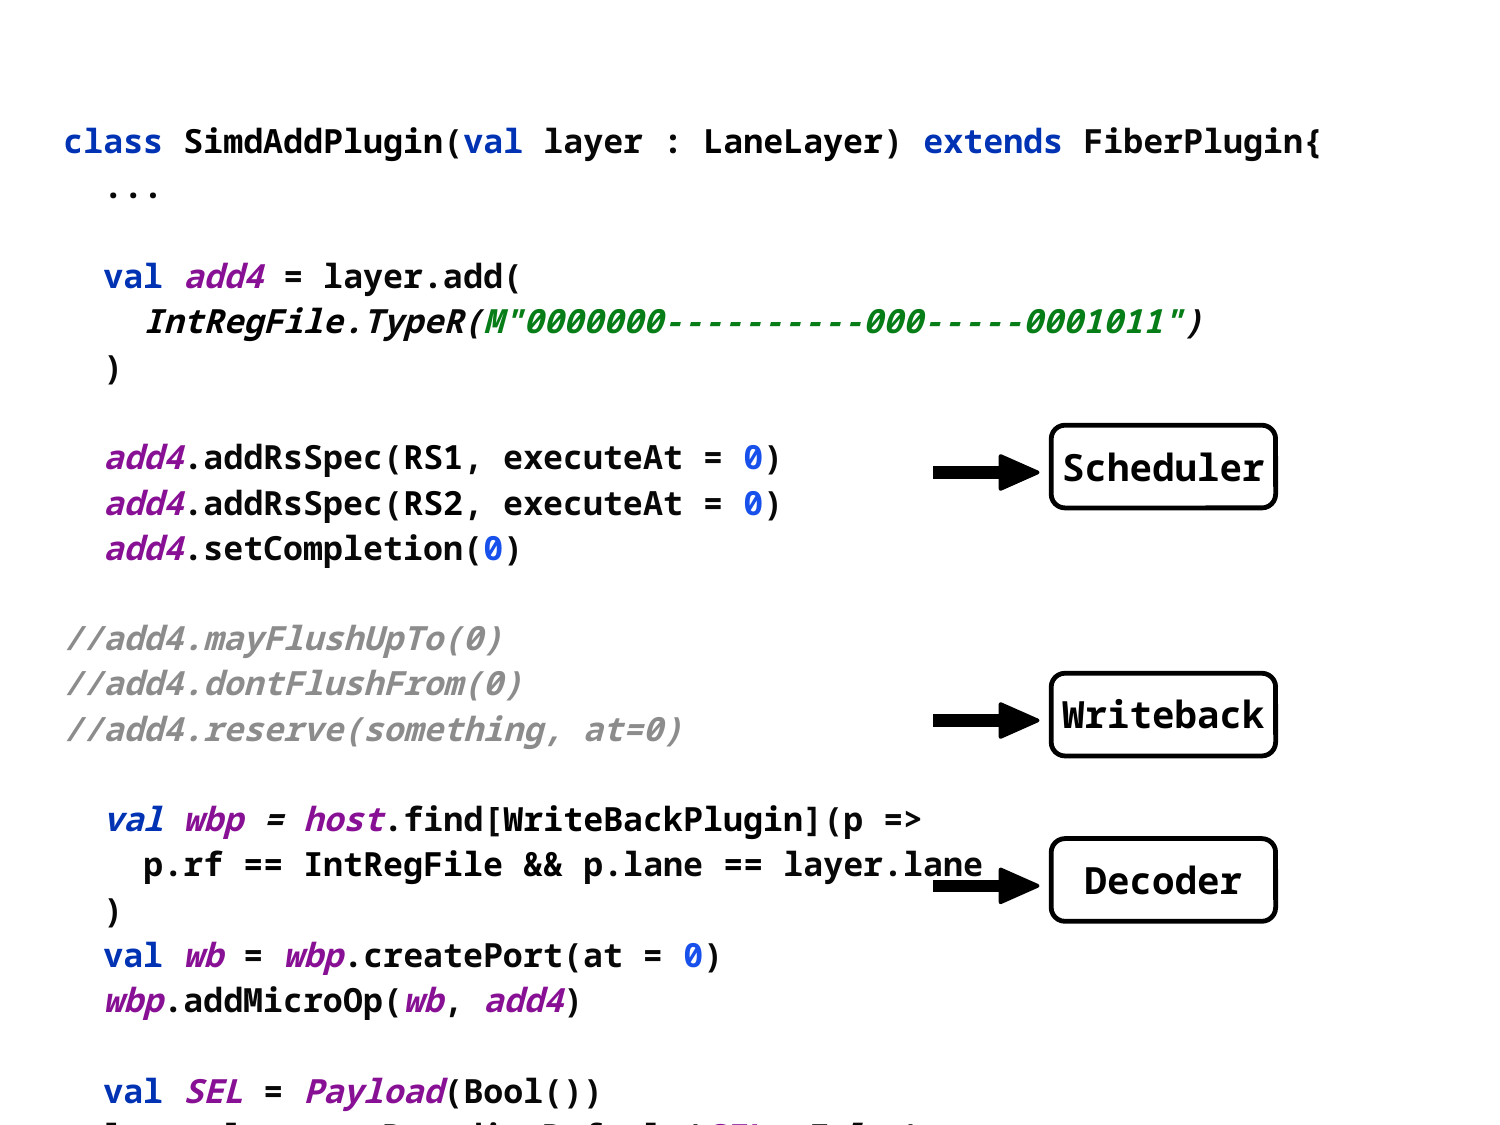

class SimdAddPlugin(val layer : LaneLayer) extends FiberPlugin{
 ...
 val add4 = layer.add(
 IntRegFile.TypeR(M"0000000----------000-----0001011")
 )
 add4.addRsSpec(RS1, executeAt = 0)
 add4.addRsSpec(RS2, executeAt = 0)
 add4.setCompletion(0)
//add4.mayFlushUpTo(0)
//add4.dontFlushFrom(0)
//add4.reserve(something, at=0)
 val wbp = host.find[WriteBackPlugin](p =>
 p.rf == IntRegFile && p.lane == layer.lane
 )
 val wb = wbp.createPort(at = 0)
 wbp.addMicroOp(wb, add4)
 val SEL = Payload(Bool())
 layer.lane.setDecodingDefault(SEL, False)
 add4.addDecoding(SEL -> True)
 ...
}
Scheduler
Writeback
Decoder